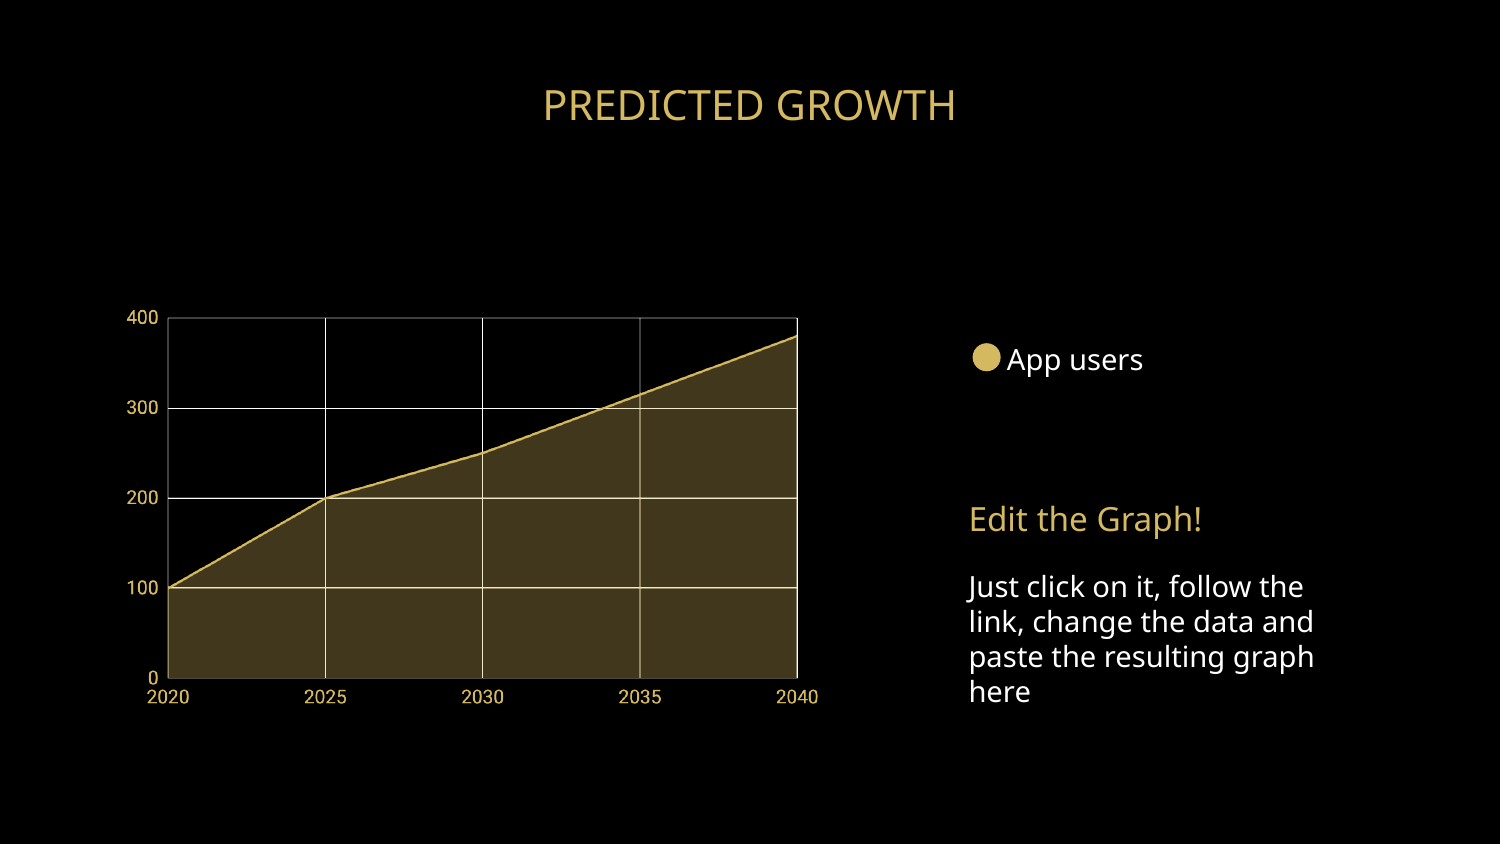

# PREDICTED GROWTH
App users
Edit the Graph!
Just click on it, follow the link, change the data and paste the resulting graph here